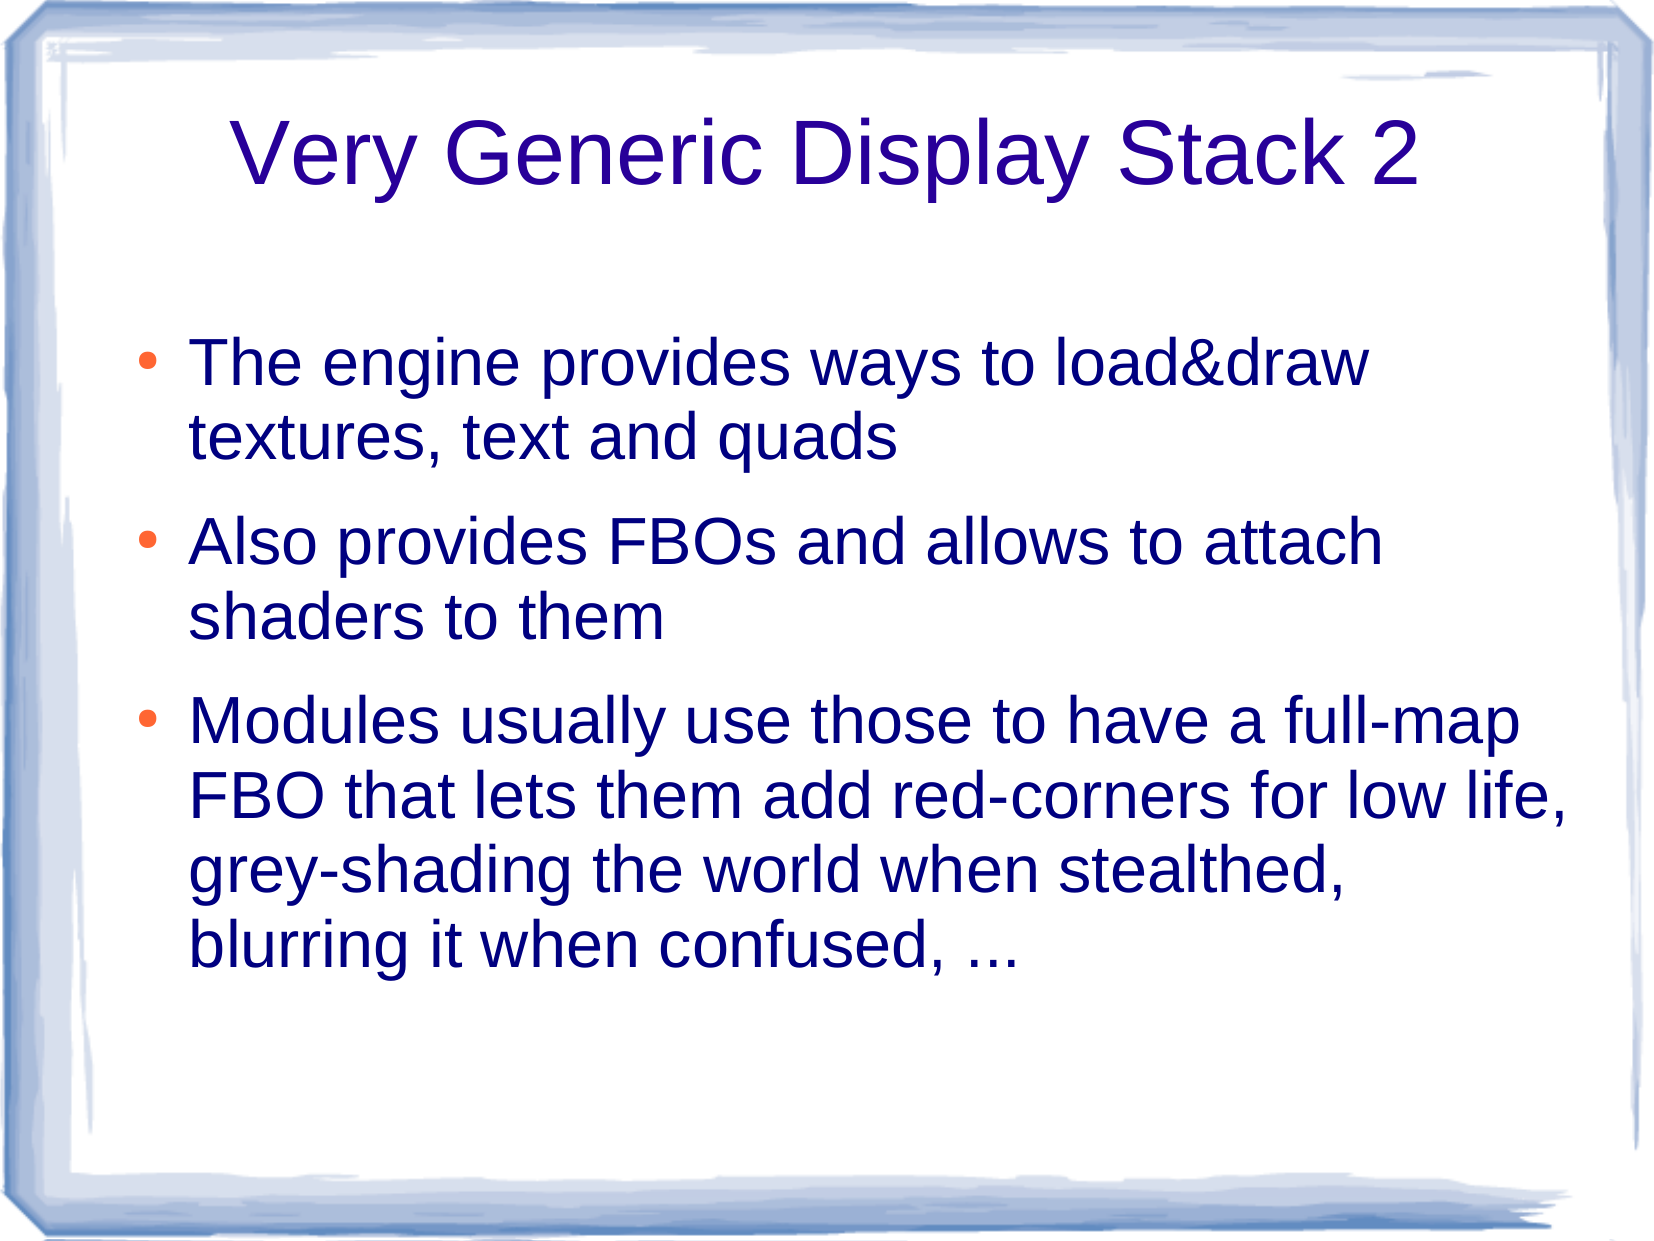

# Very Generic Display Stack 2
The engine provides ways to load&draw textures, text and quads
Also provides FBOs and allows to attach shaders to them
Modules usually use those to have a full-map FBO that lets them add red-corners for low life, grey-shading the world when stealthed, blurring it when confused, ...